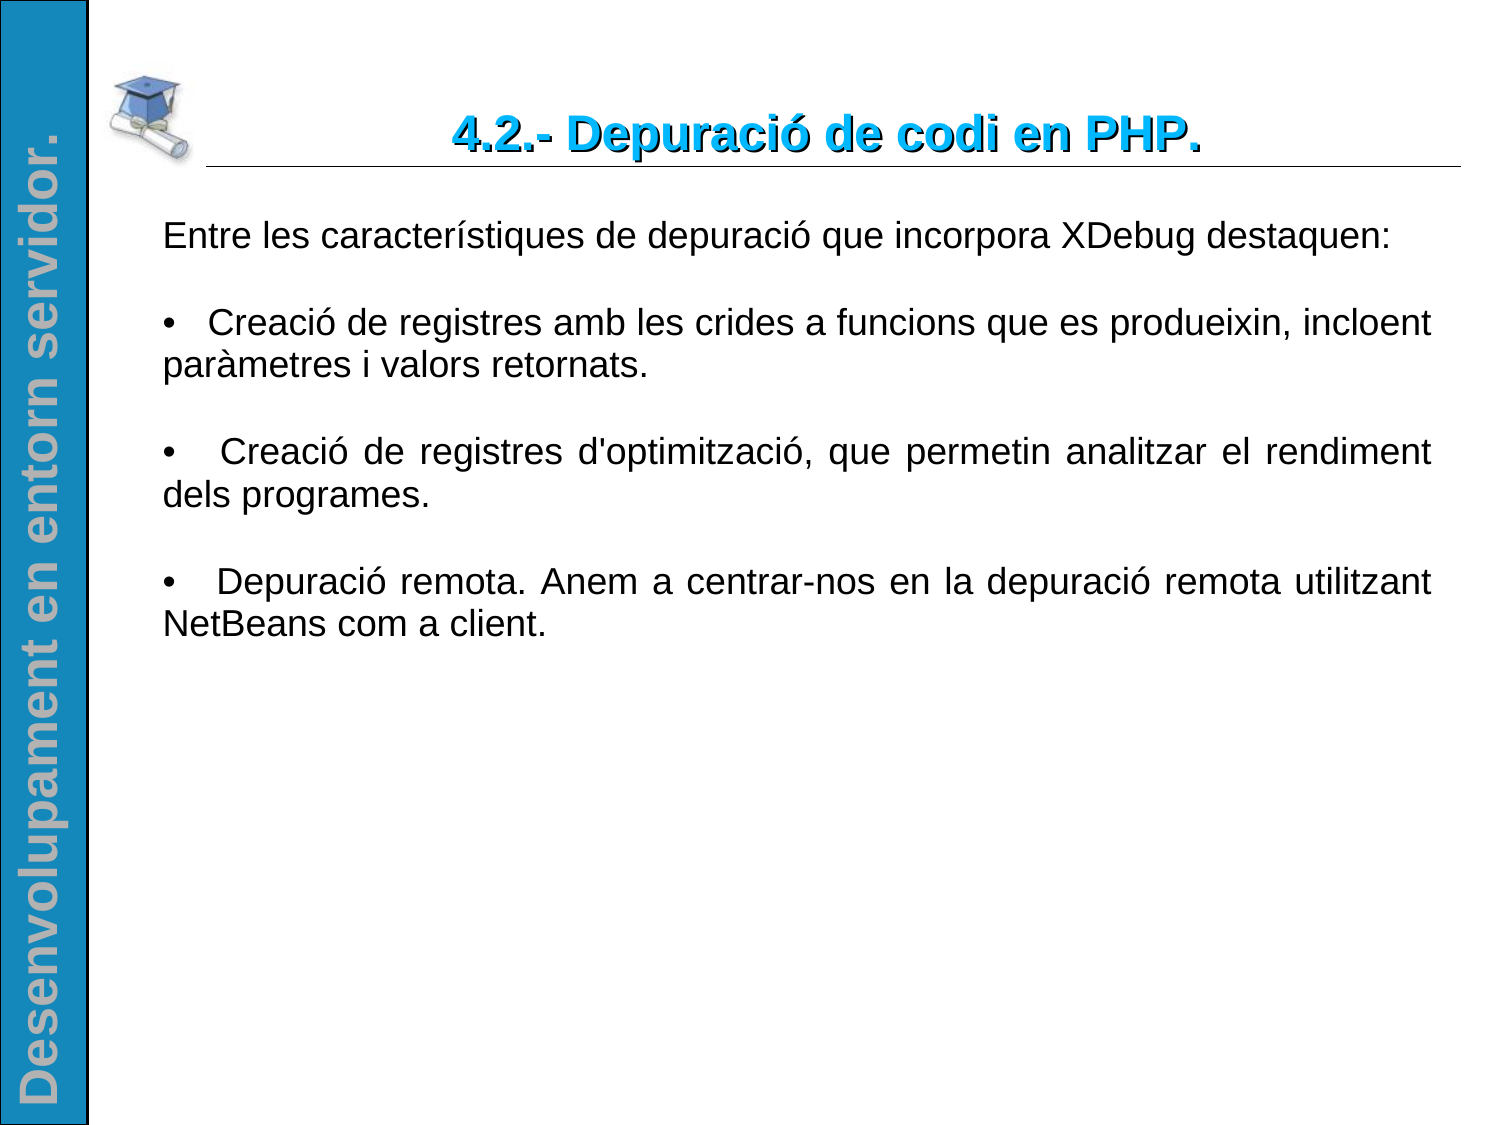

# 4.2.- Depuració de codi en PHP.
Entre les característiques de depuració que incorpora XDebug destaquen:
 Creació de registres amb les crides a funcions que es produeixin, incloent paràmetres i valors retornats.
 Creació de registres d'optimització, que permetin analitzar el rendiment dels programes.
 Depuració remota. Anem a centrar-nos en la depuració remota utilitzant NetBeans com a client.